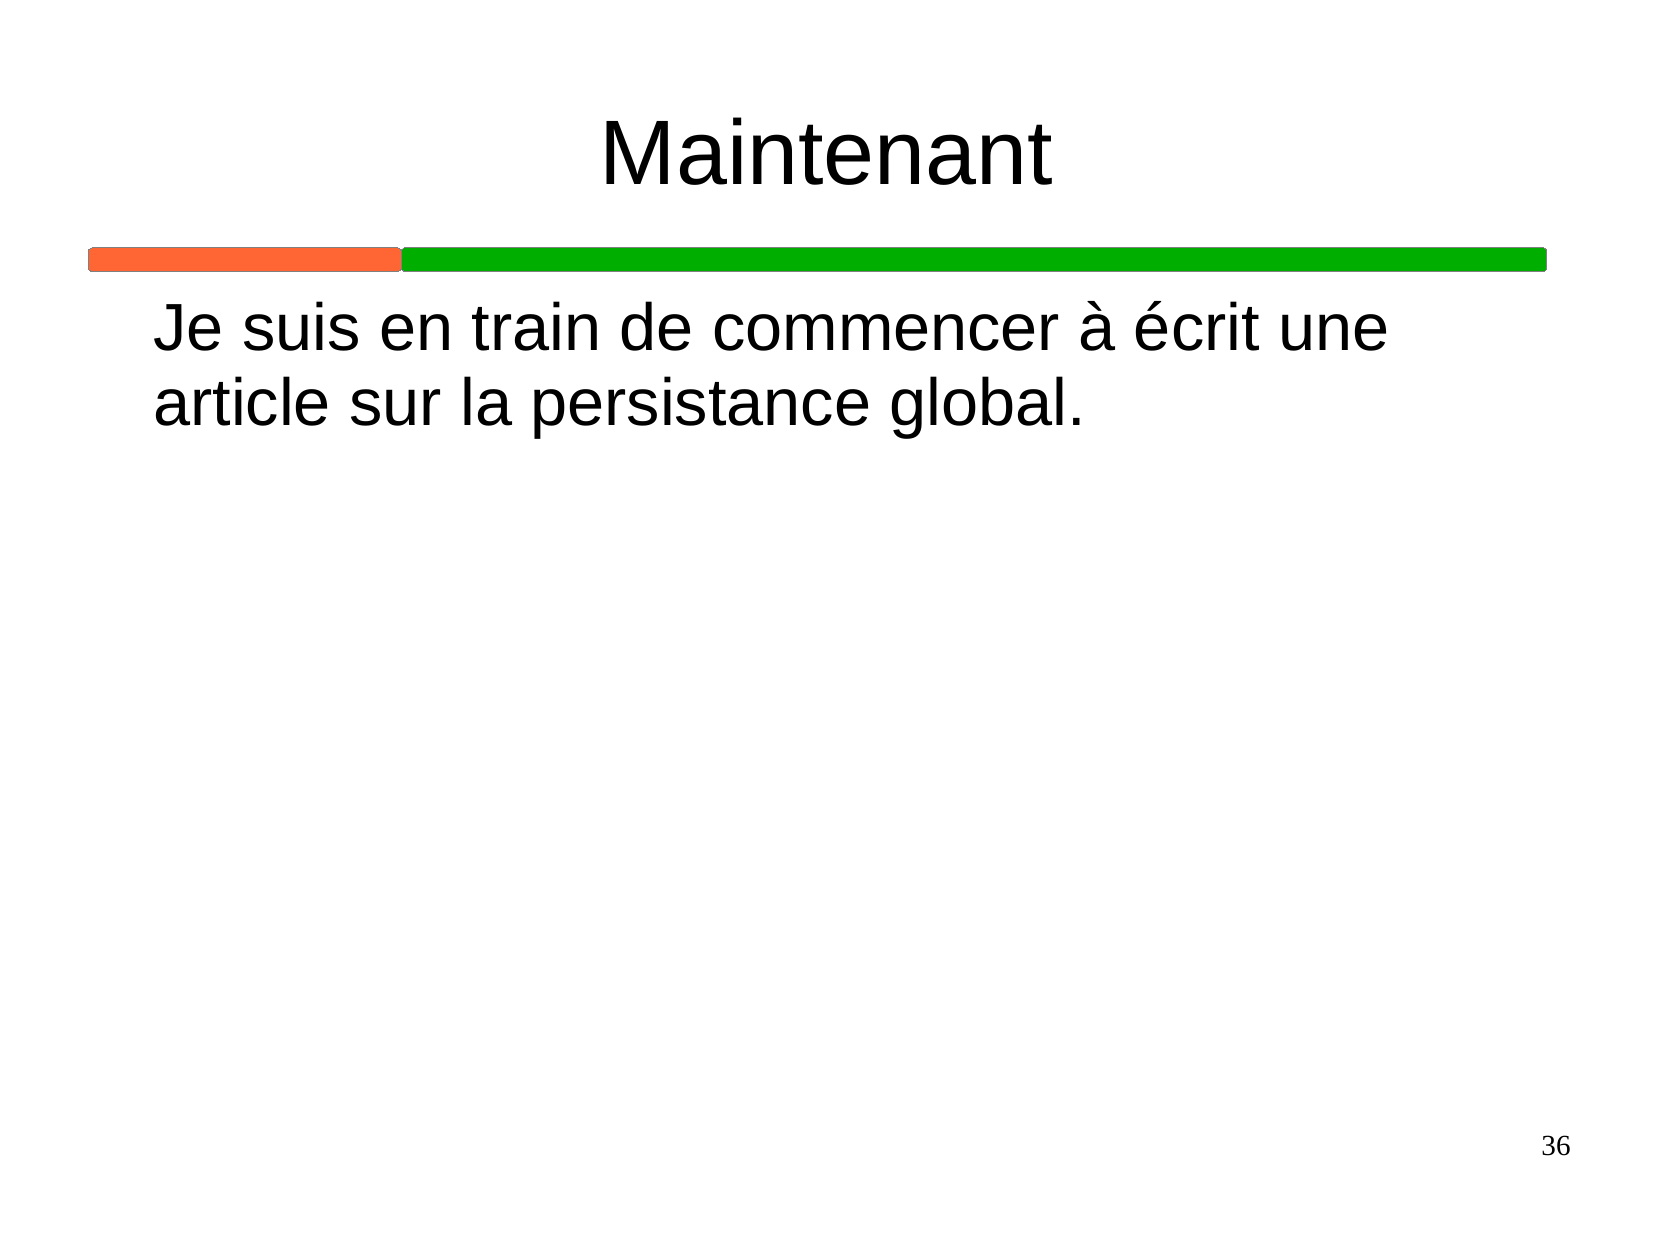

# Maintenant
Je suis en train de commencer à écrit une article sur la persistance global.
36